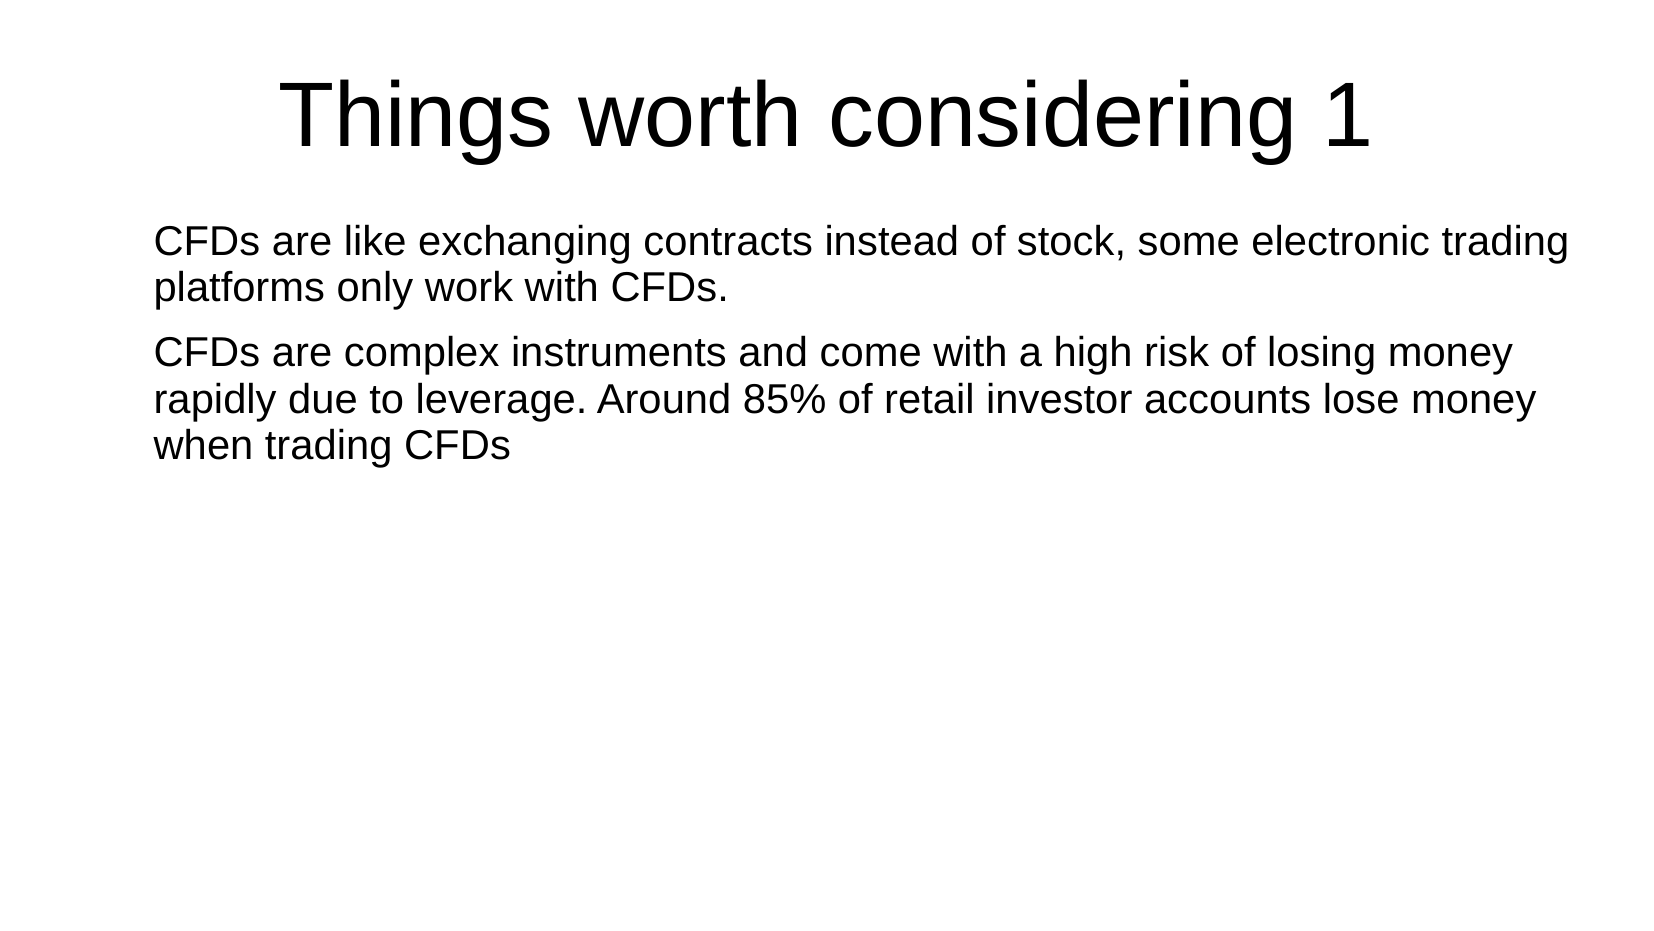

# Things worth considering 1
CFDs are like exchanging contracts instead of stock, some electronic trading platforms only work with CFDs.
CFDs are complex instruments and come with a high risk of losing money rapidly due to leverage. Around 85% of retail investor accounts lose money when trading CFDs